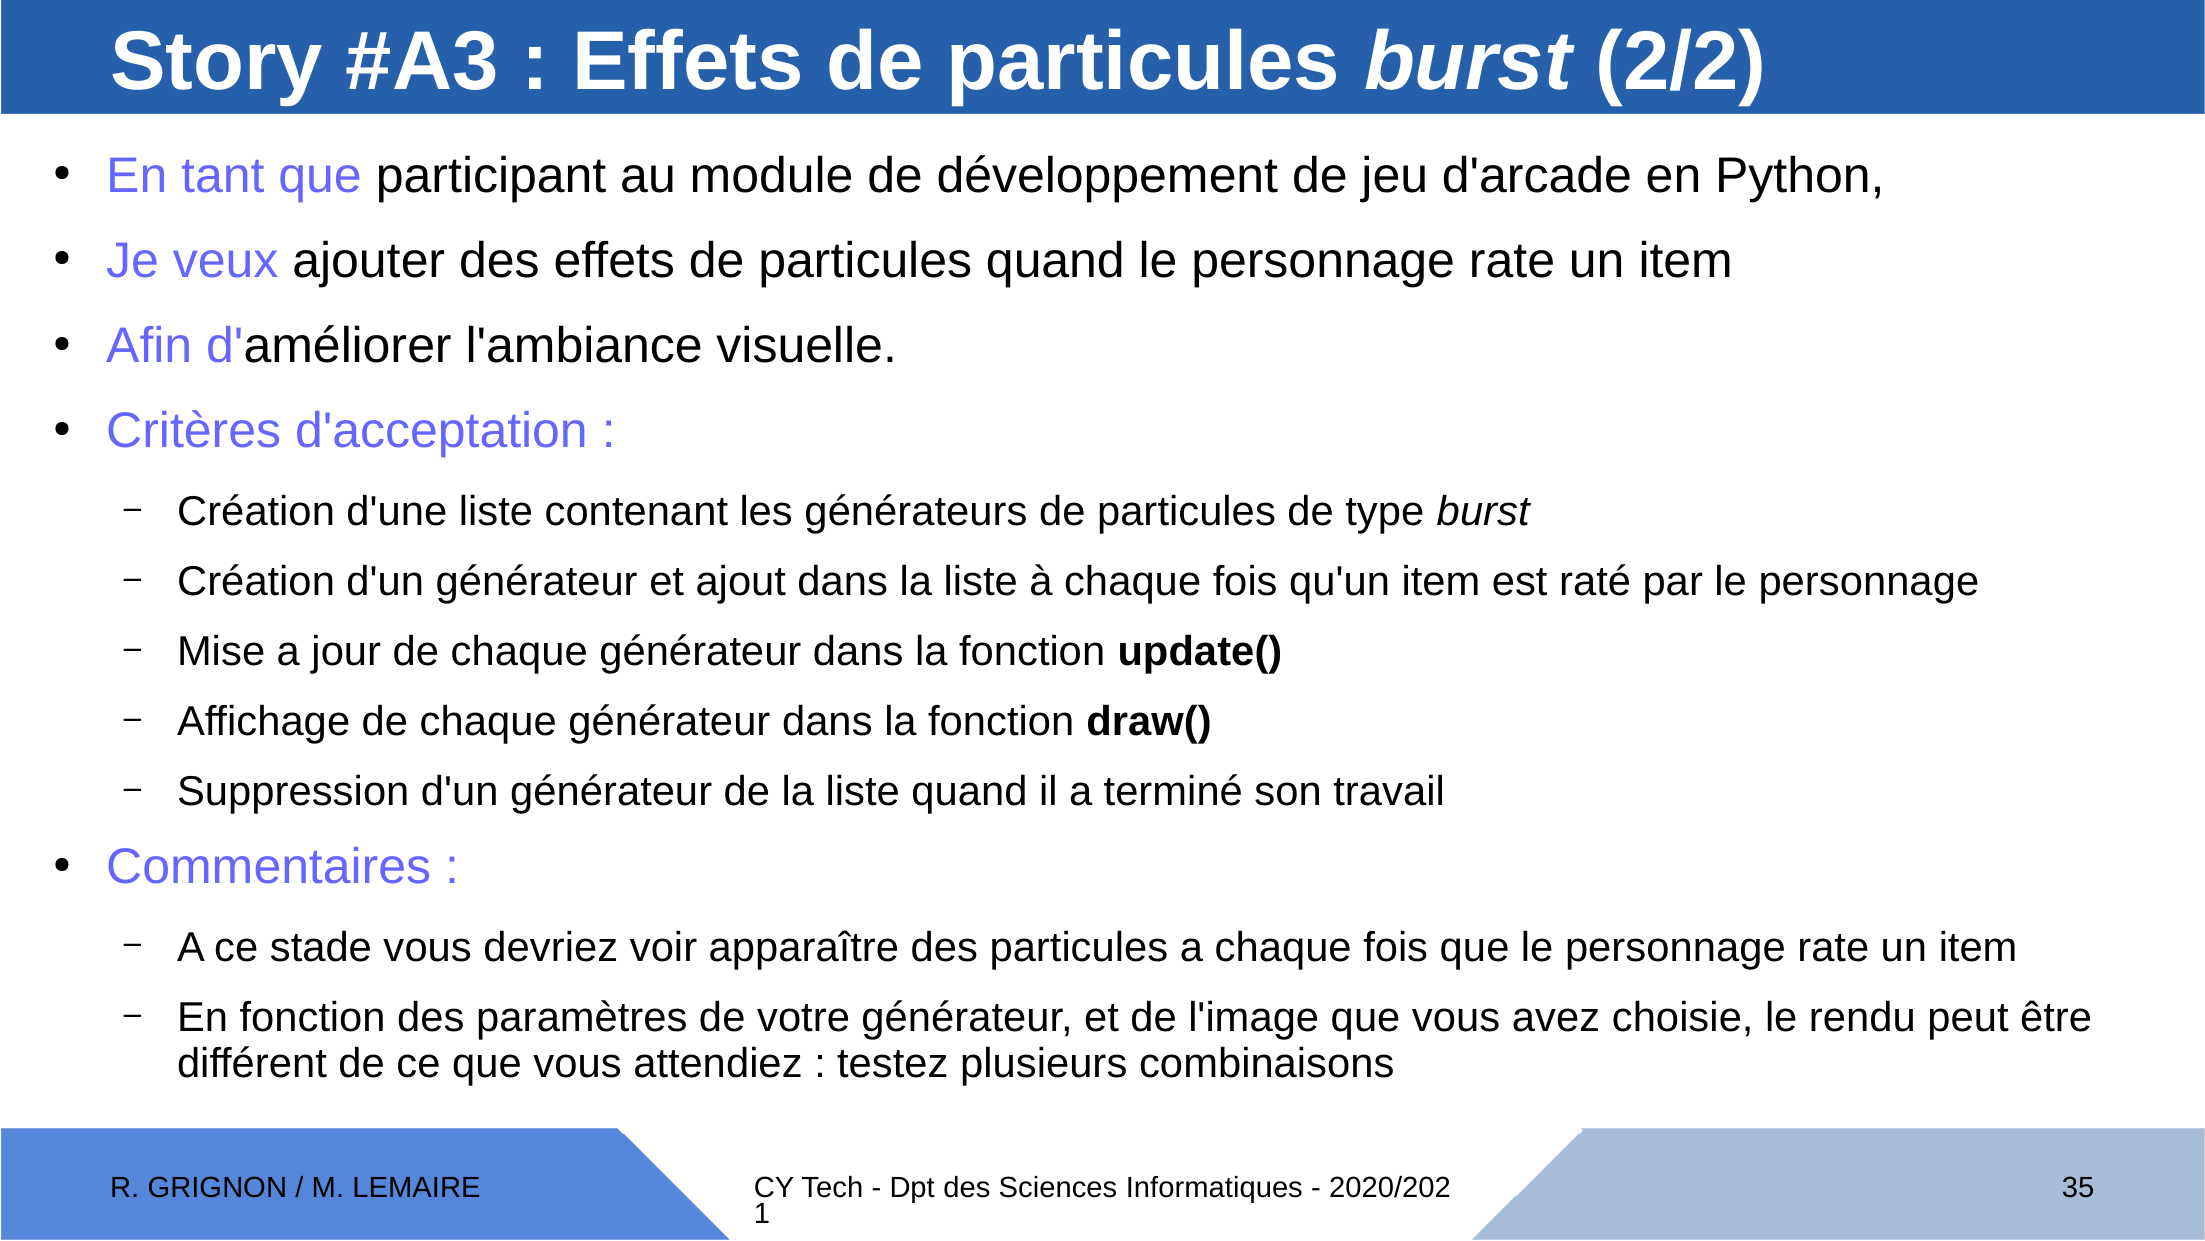

# Story #A3 : Effets de particules burst (2/2)
En tant que participant au module de développement de jeu d'arcade en Python,
Je veux ajouter des effets de particules quand le personnage rate un item
Afin d'améliorer l'ambiance visuelle.
Critères d'acceptation :
Création d'une liste contenant les générateurs de particules de type burst
Création d'un générateur et ajout dans la liste à chaque fois qu'un item est raté par le personnage
Mise a jour de chaque générateur dans la fonction update()
Affichage de chaque générateur dans la fonction draw()
Suppression d'un générateur de la liste quand il a terminé son travail
Commentaires :
A ce stade vous devriez voir apparaître des particules a chaque fois que le personnage rate un item
En fonction des paramètres de votre générateur, et de l'image que vous avez choisie, le rendu peut être différent de ce que vous attendiez : testez plusieurs combinaisons
R. GRIGNON / M. LEMAIRE
CY Tech - Dpt des Sciences Informatiques - 2020/2021
35